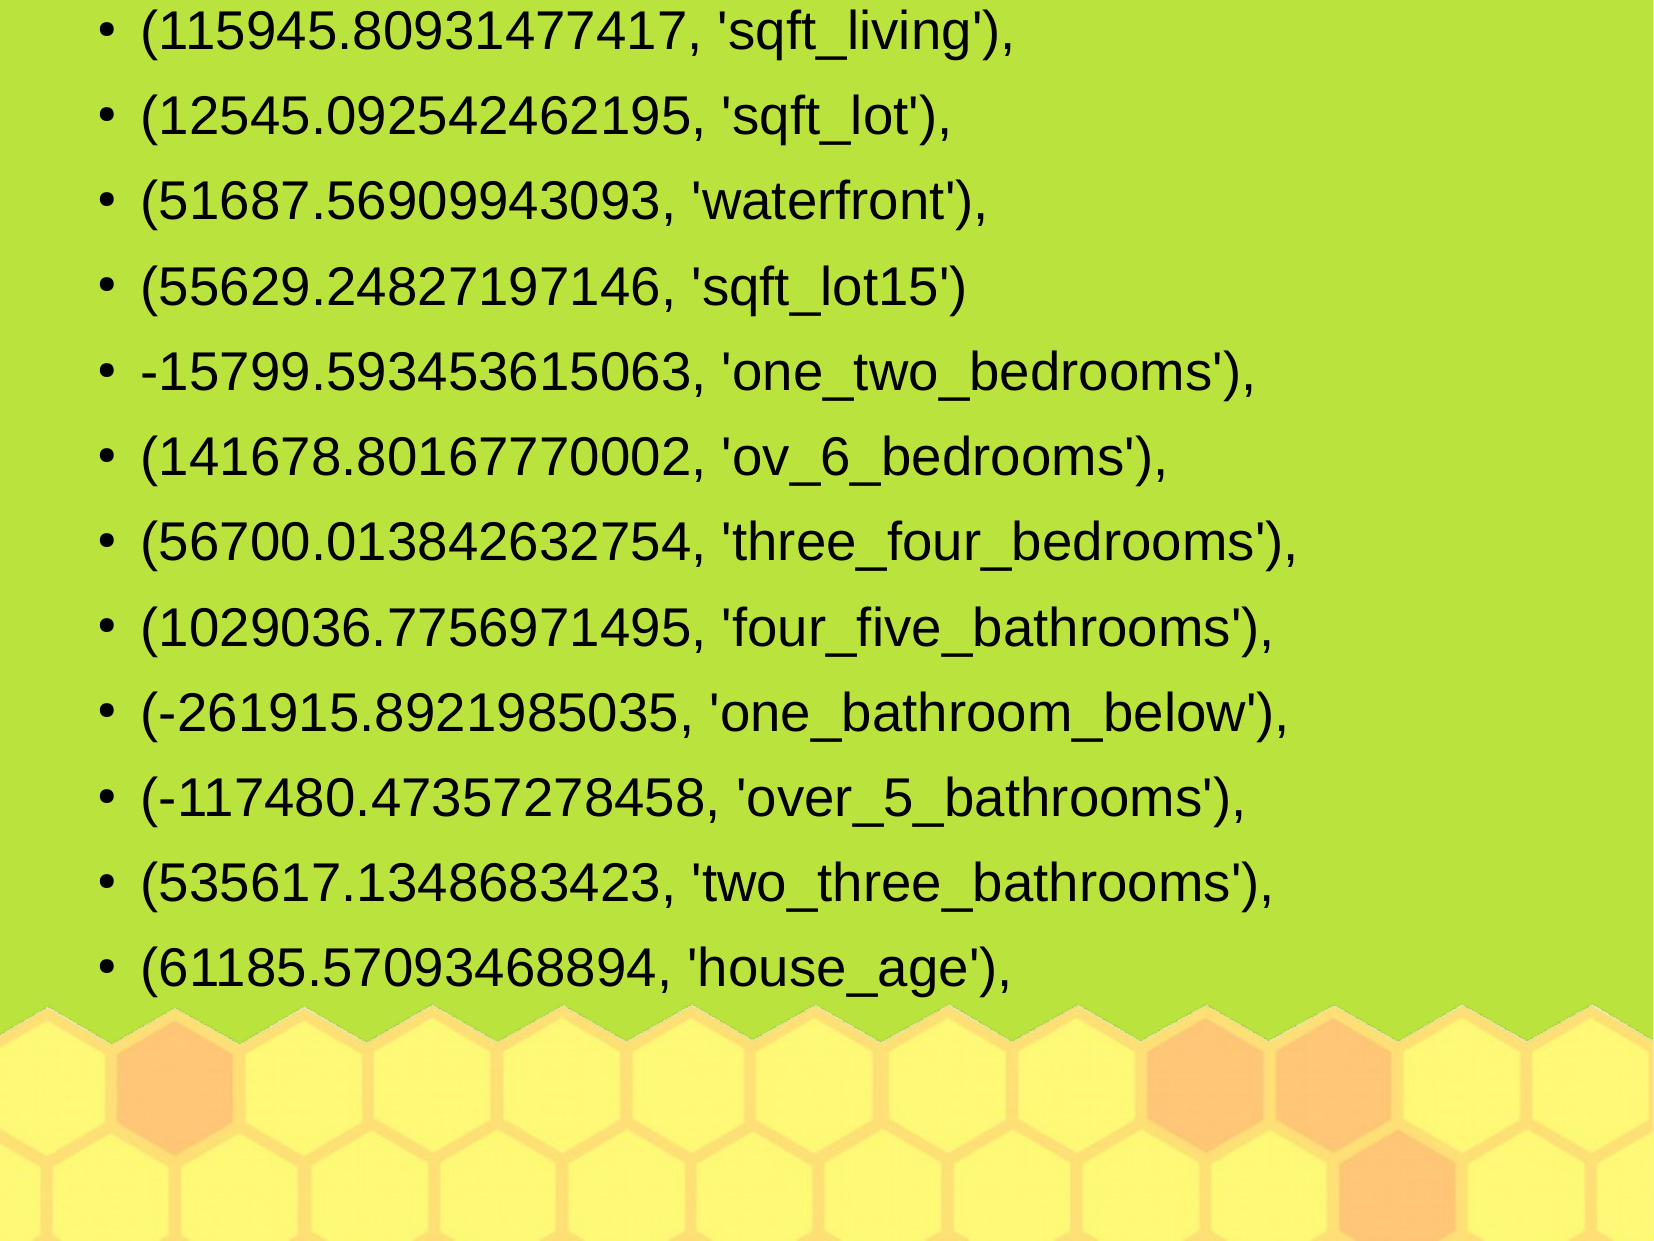

(115945.80931477417, 'sqft_living'),
(12545.092542462195, 'sqft_lot'),
(51687.56909943093, 'waterfront'),
(55629.24827197146, 'sqft_lot15')
-15799.593453615063, 'one_two_bedrooms'),
(141678.80167770002, 'ov_6_bedrooms'),
(56700.013842632754, 'three_four_bedrooms'),
(1029036.7756971495, 'four_five_bathrooms'),
(-261915.8921985035, 'one_bathroom_below'),
(-117480.47357278458, 'over_5_bathrooms'),
(535617.1348683423, 'two_three_bathrooms'),
(61185.57093468894, 'house_age'),
#